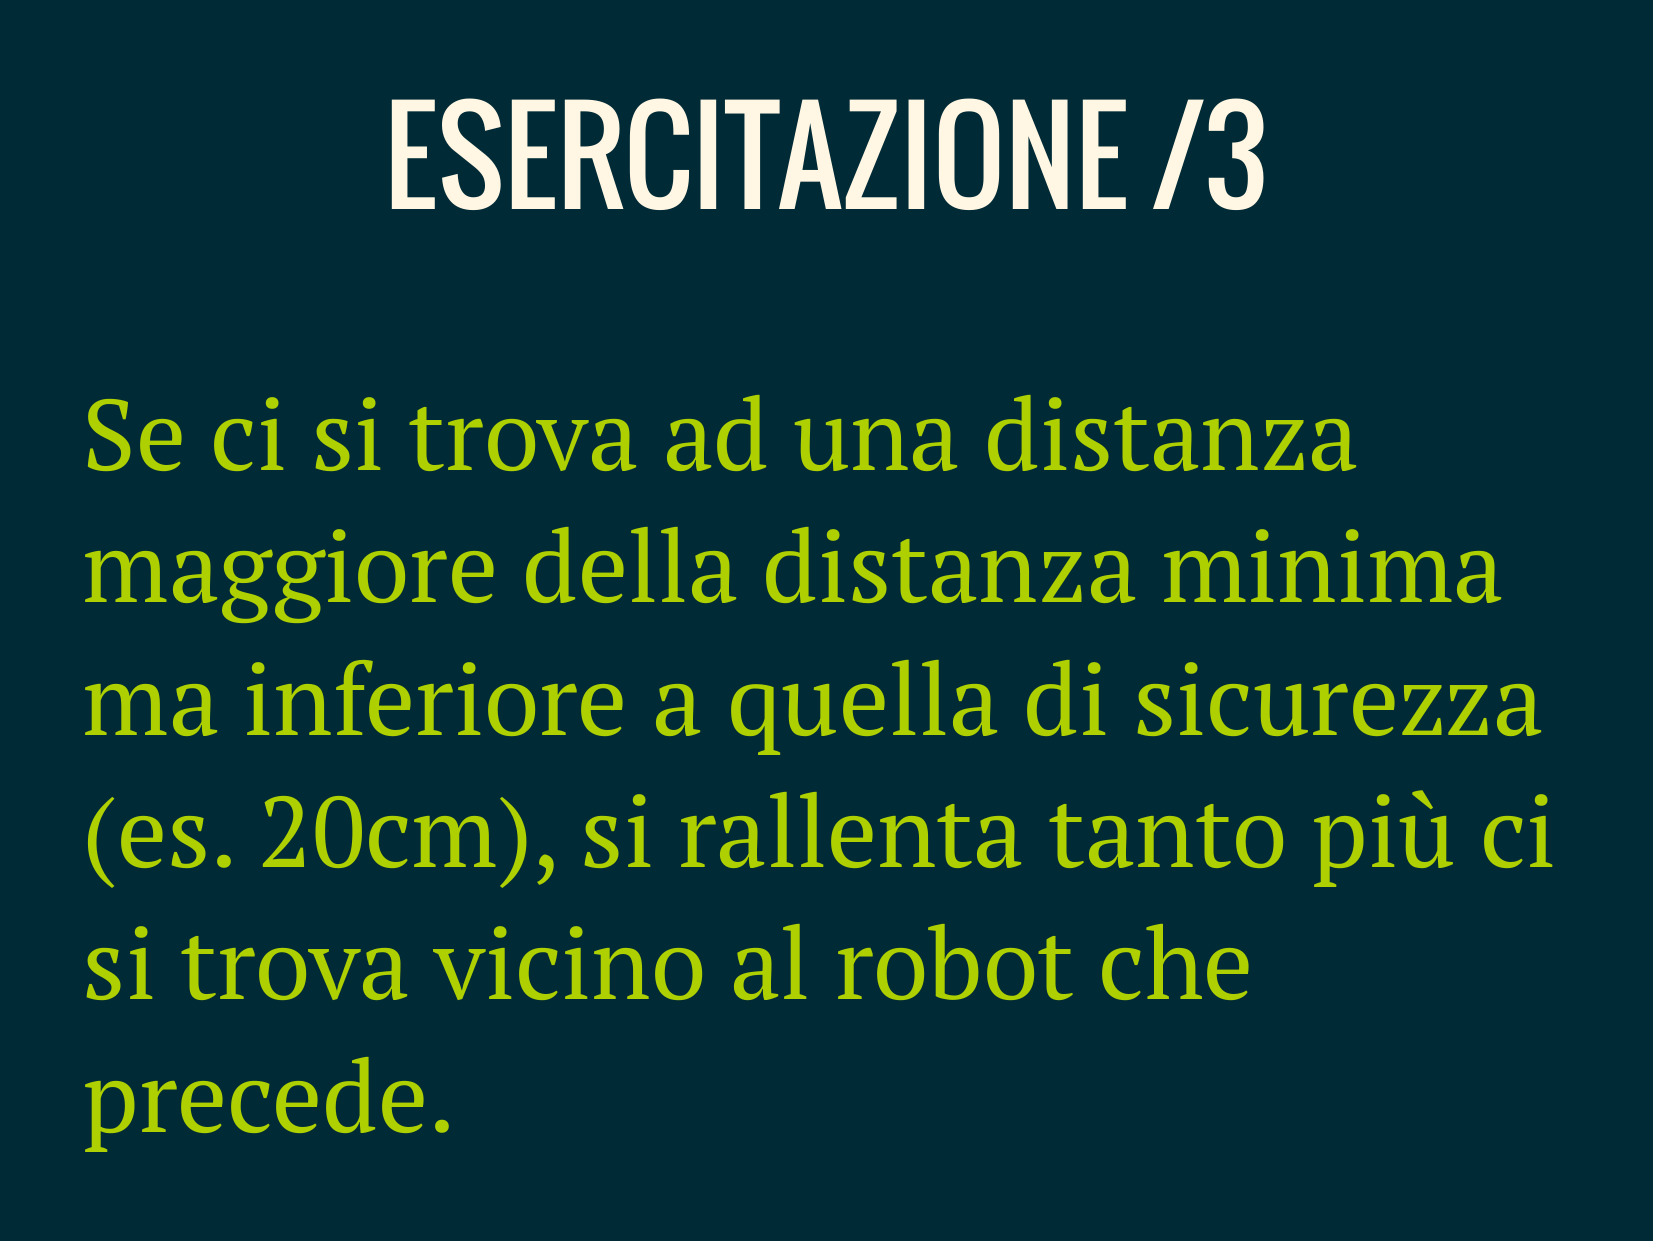

# Esercitazione /3
Se ci si trova ad una distanza maggiore della distanza minima ma inferiore a quella di sicurezza (es. 20cm), si rallenta tanto più ci si trova vicino al robot che precede.